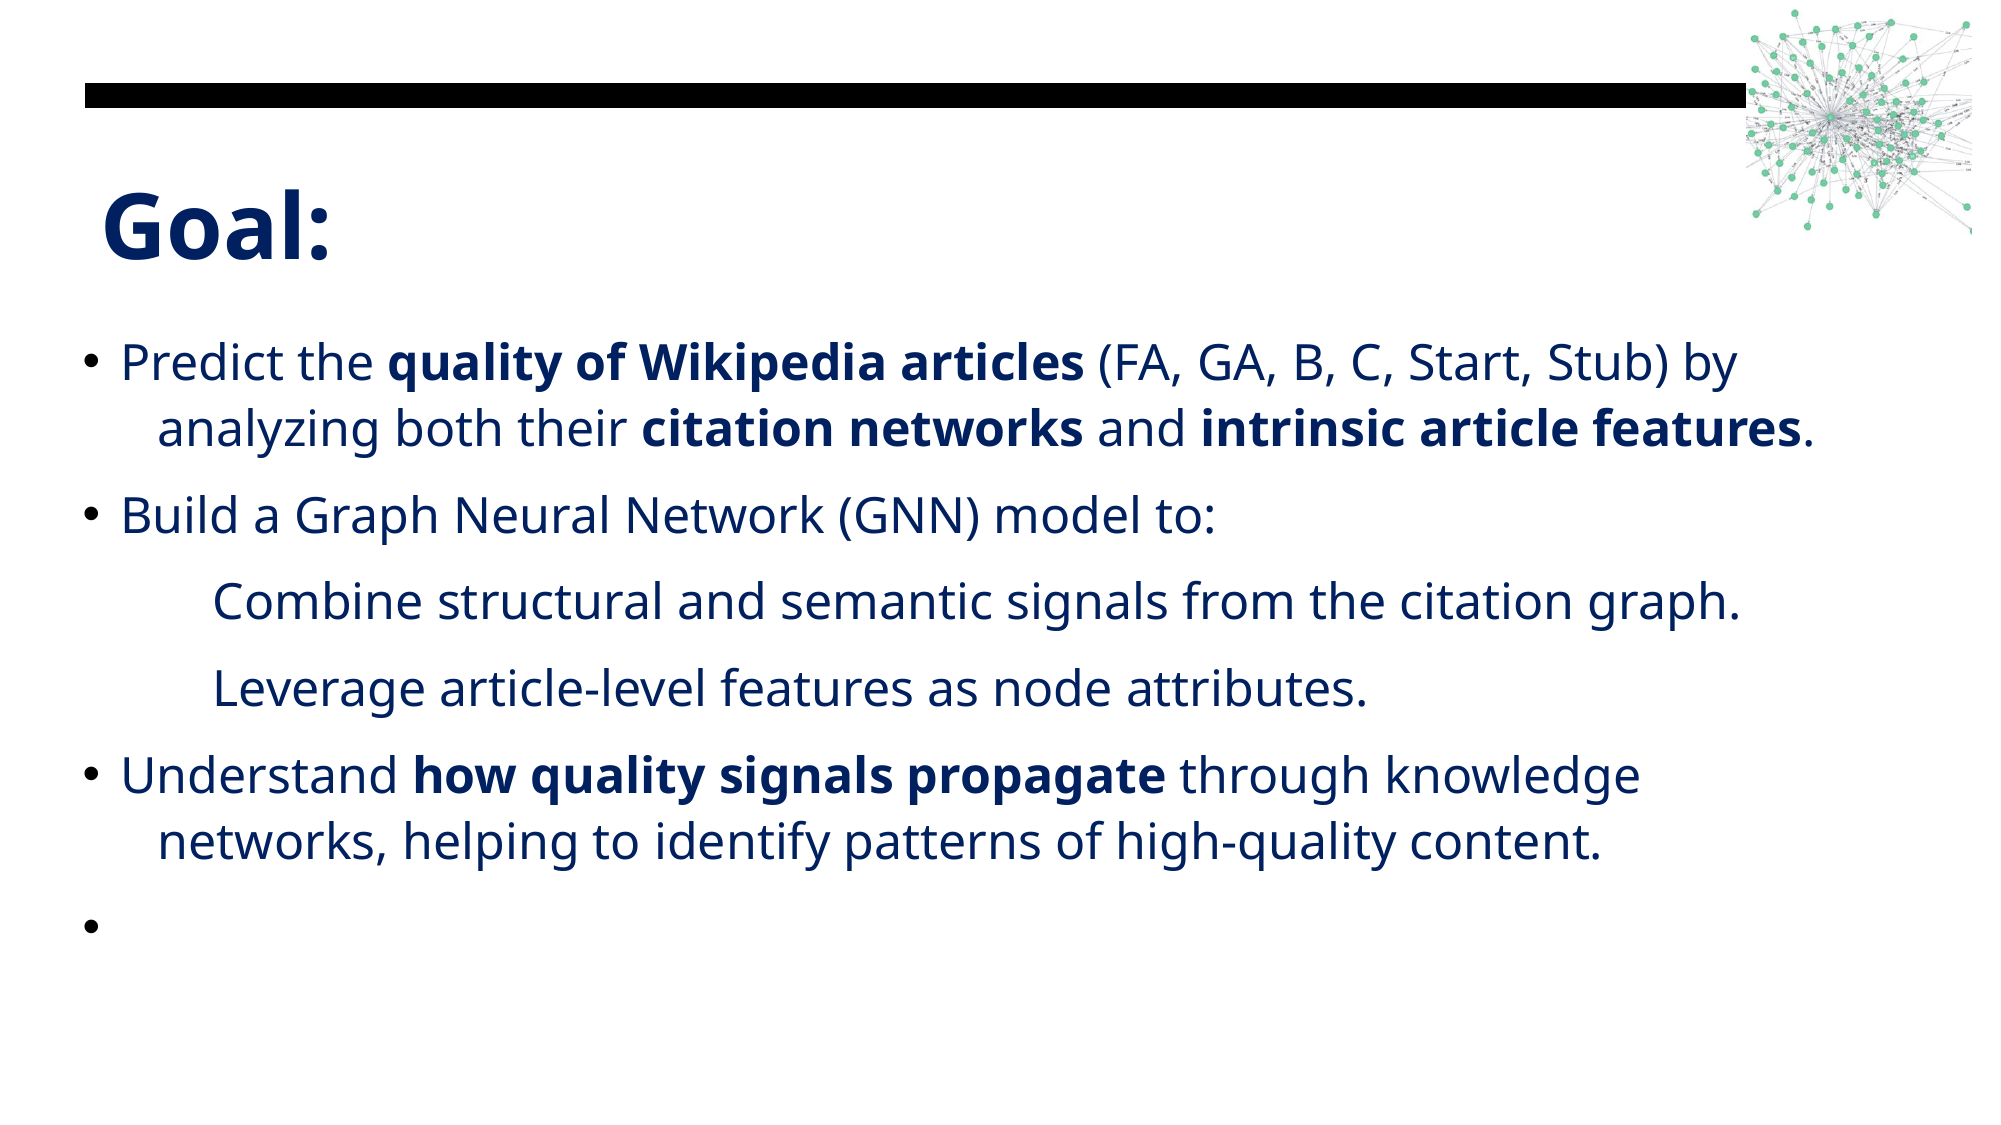

# Goal:
Predict the quality of Wikipedia articles (FA, GA, B, C, Start, Stub) by analyzing both their citation networks and intrinsic article features.
Build a Graph Neural Network (GNN) model to:
 Combine structural and semantic signals from the citation graph.
 Leverage article-level features as node attributes.
Understand how quality signals propagate through knowledge networks, helping to identify patterns of high-quality content.